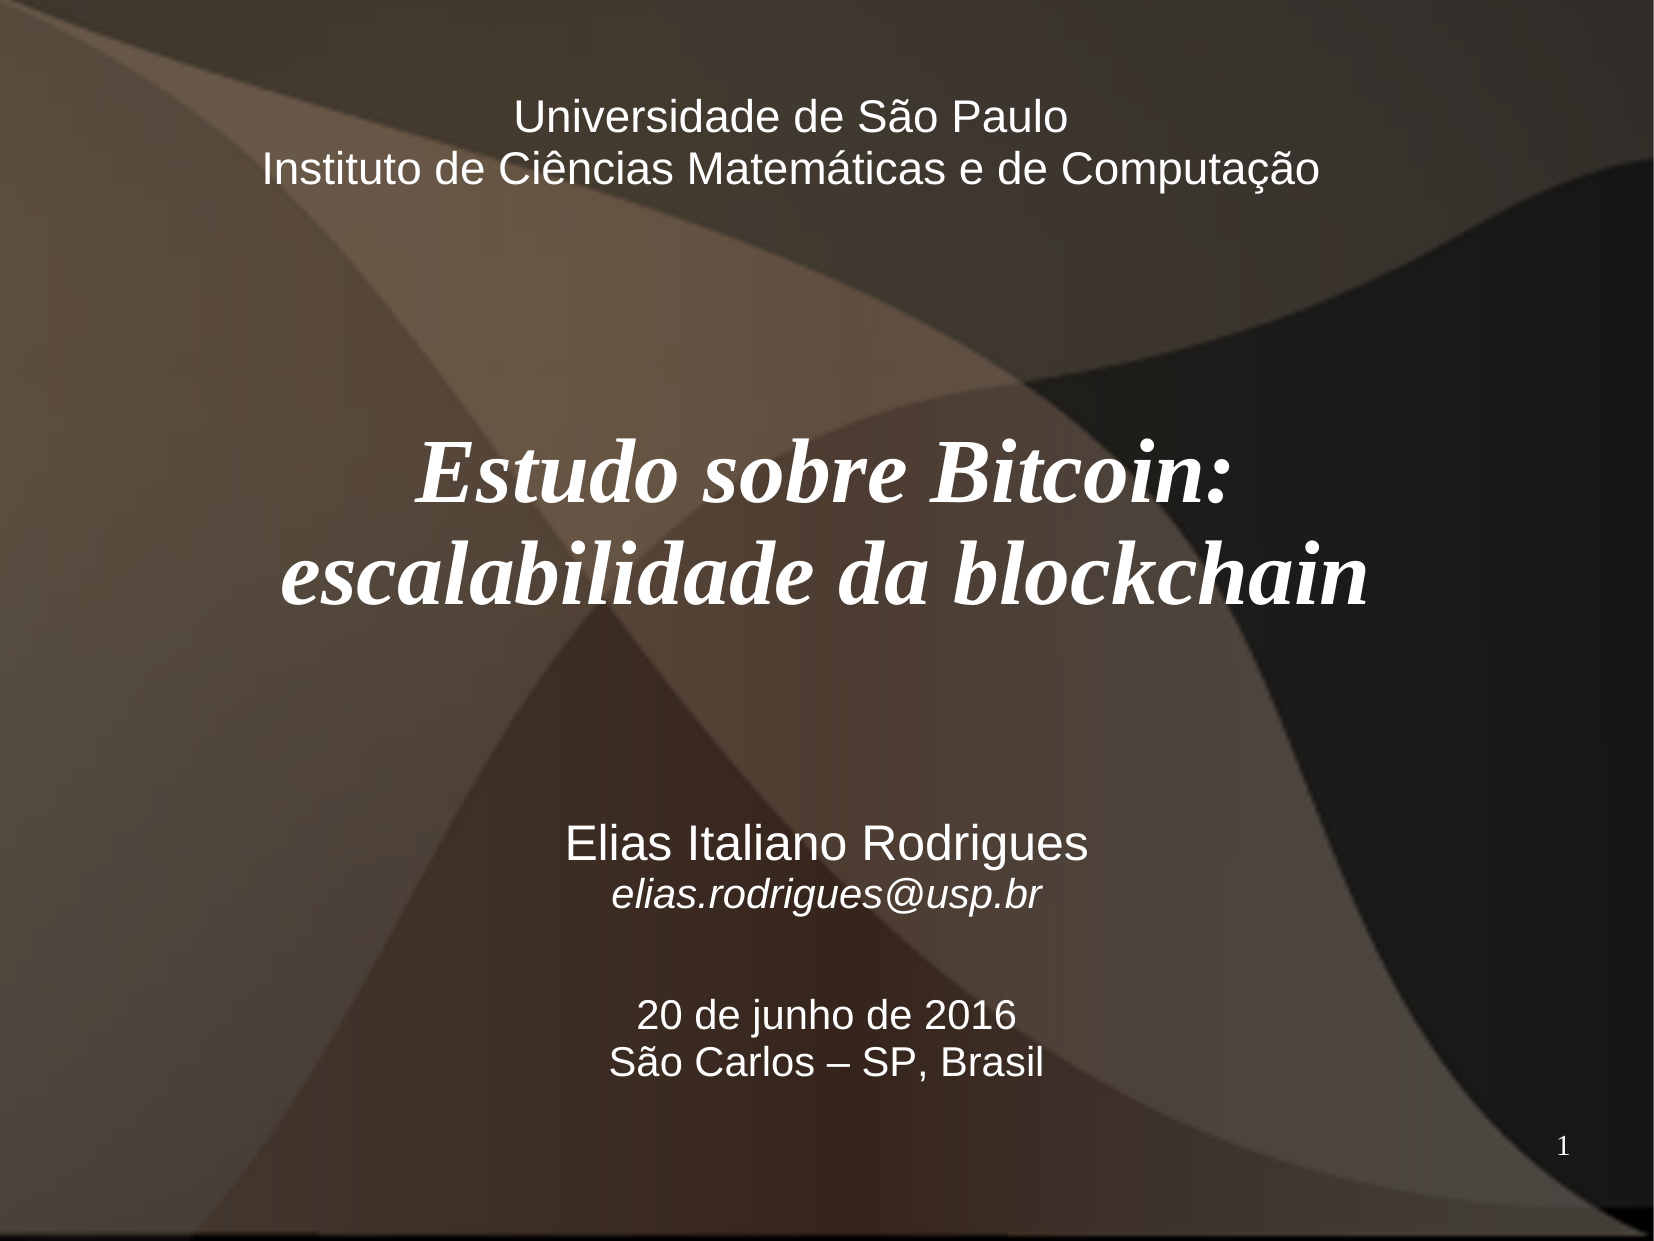

Universidade de São Paulo
Instituto de Ciências Matemáticas e de Computação
# Estudo sobre Bitcoin: escalabilidade da blockchain
Elias Italiano Rodrigues
elias.rodrigues@usp.br
20 de junho de 2016
São Carlos – SP, Brasil
1